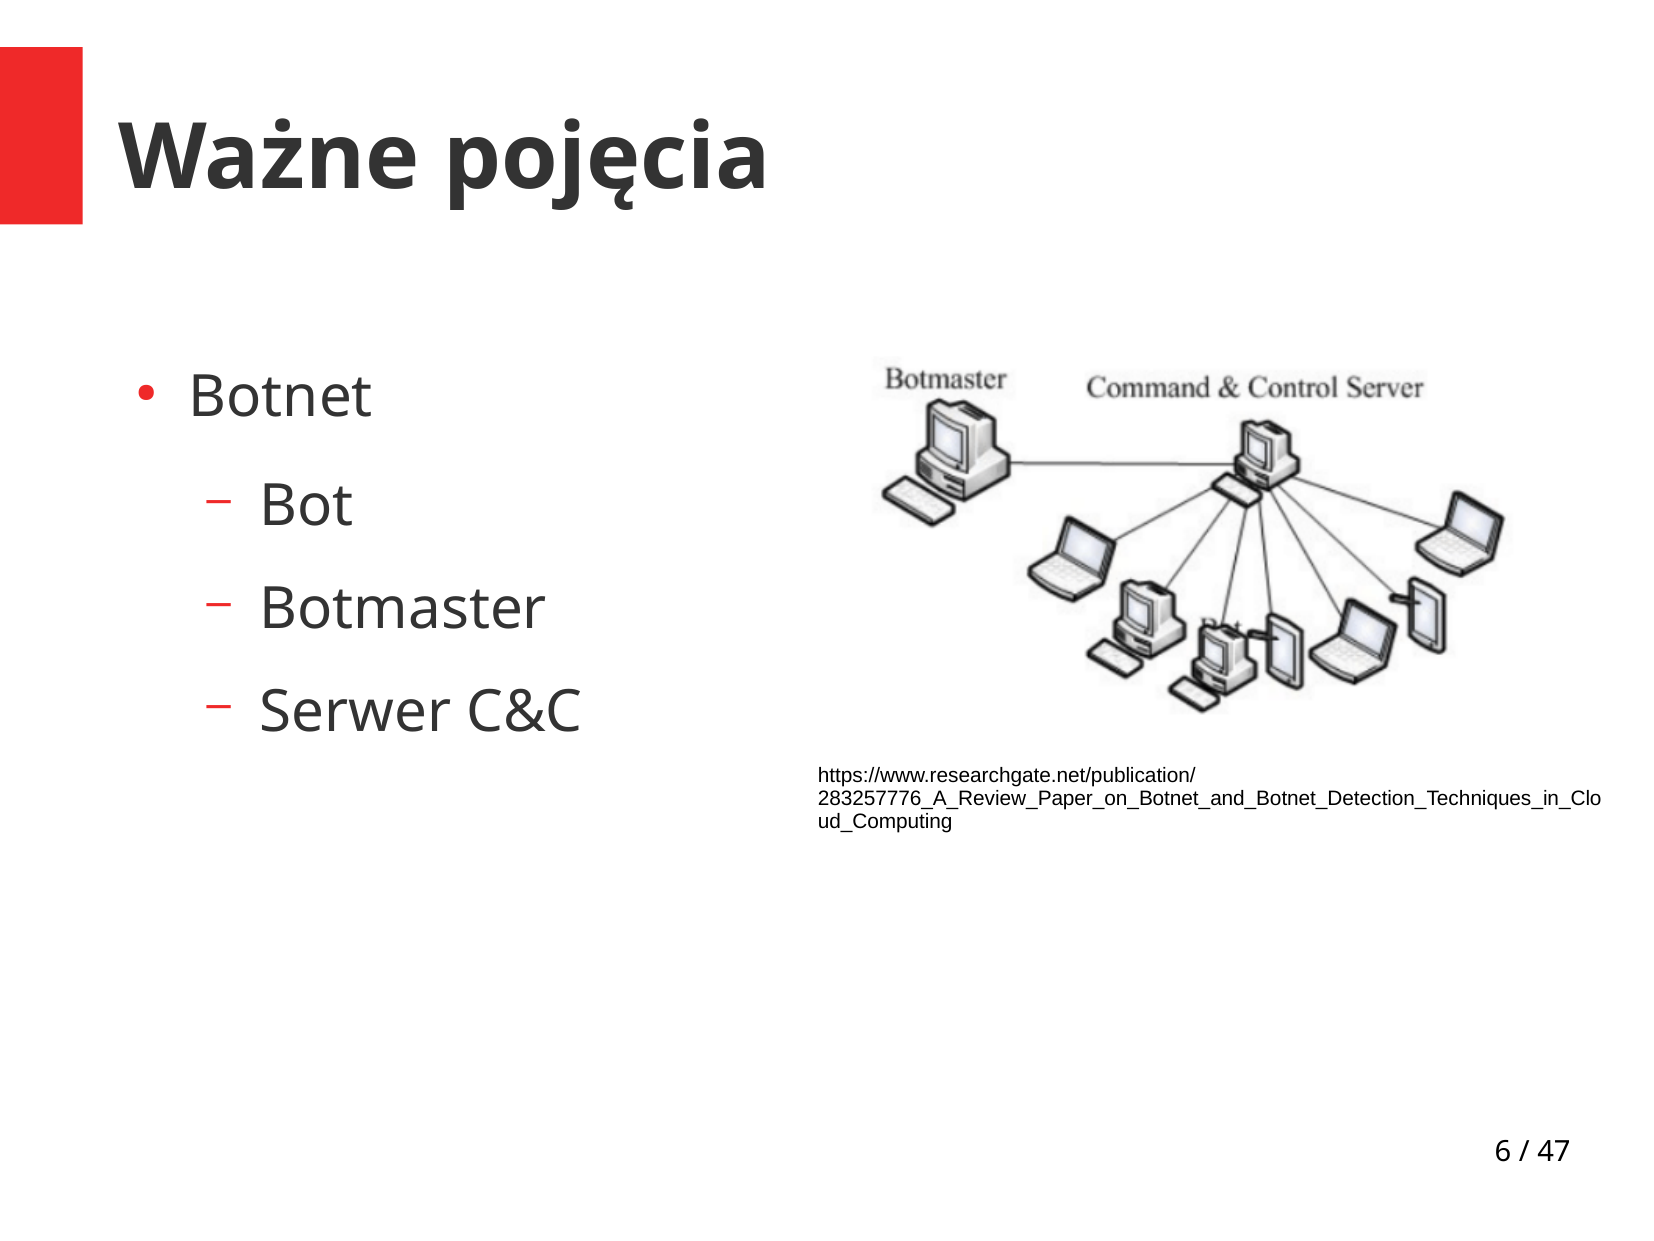

# Ważne pojęcia
Botnet
Bot
Botmaster
Serwer C&C
https://www.researchgate.net/publication/283257776_A_Review_Paper_on_Botnet_and_Botnet_Detection_Techniques_in_Cloud_Computing
6